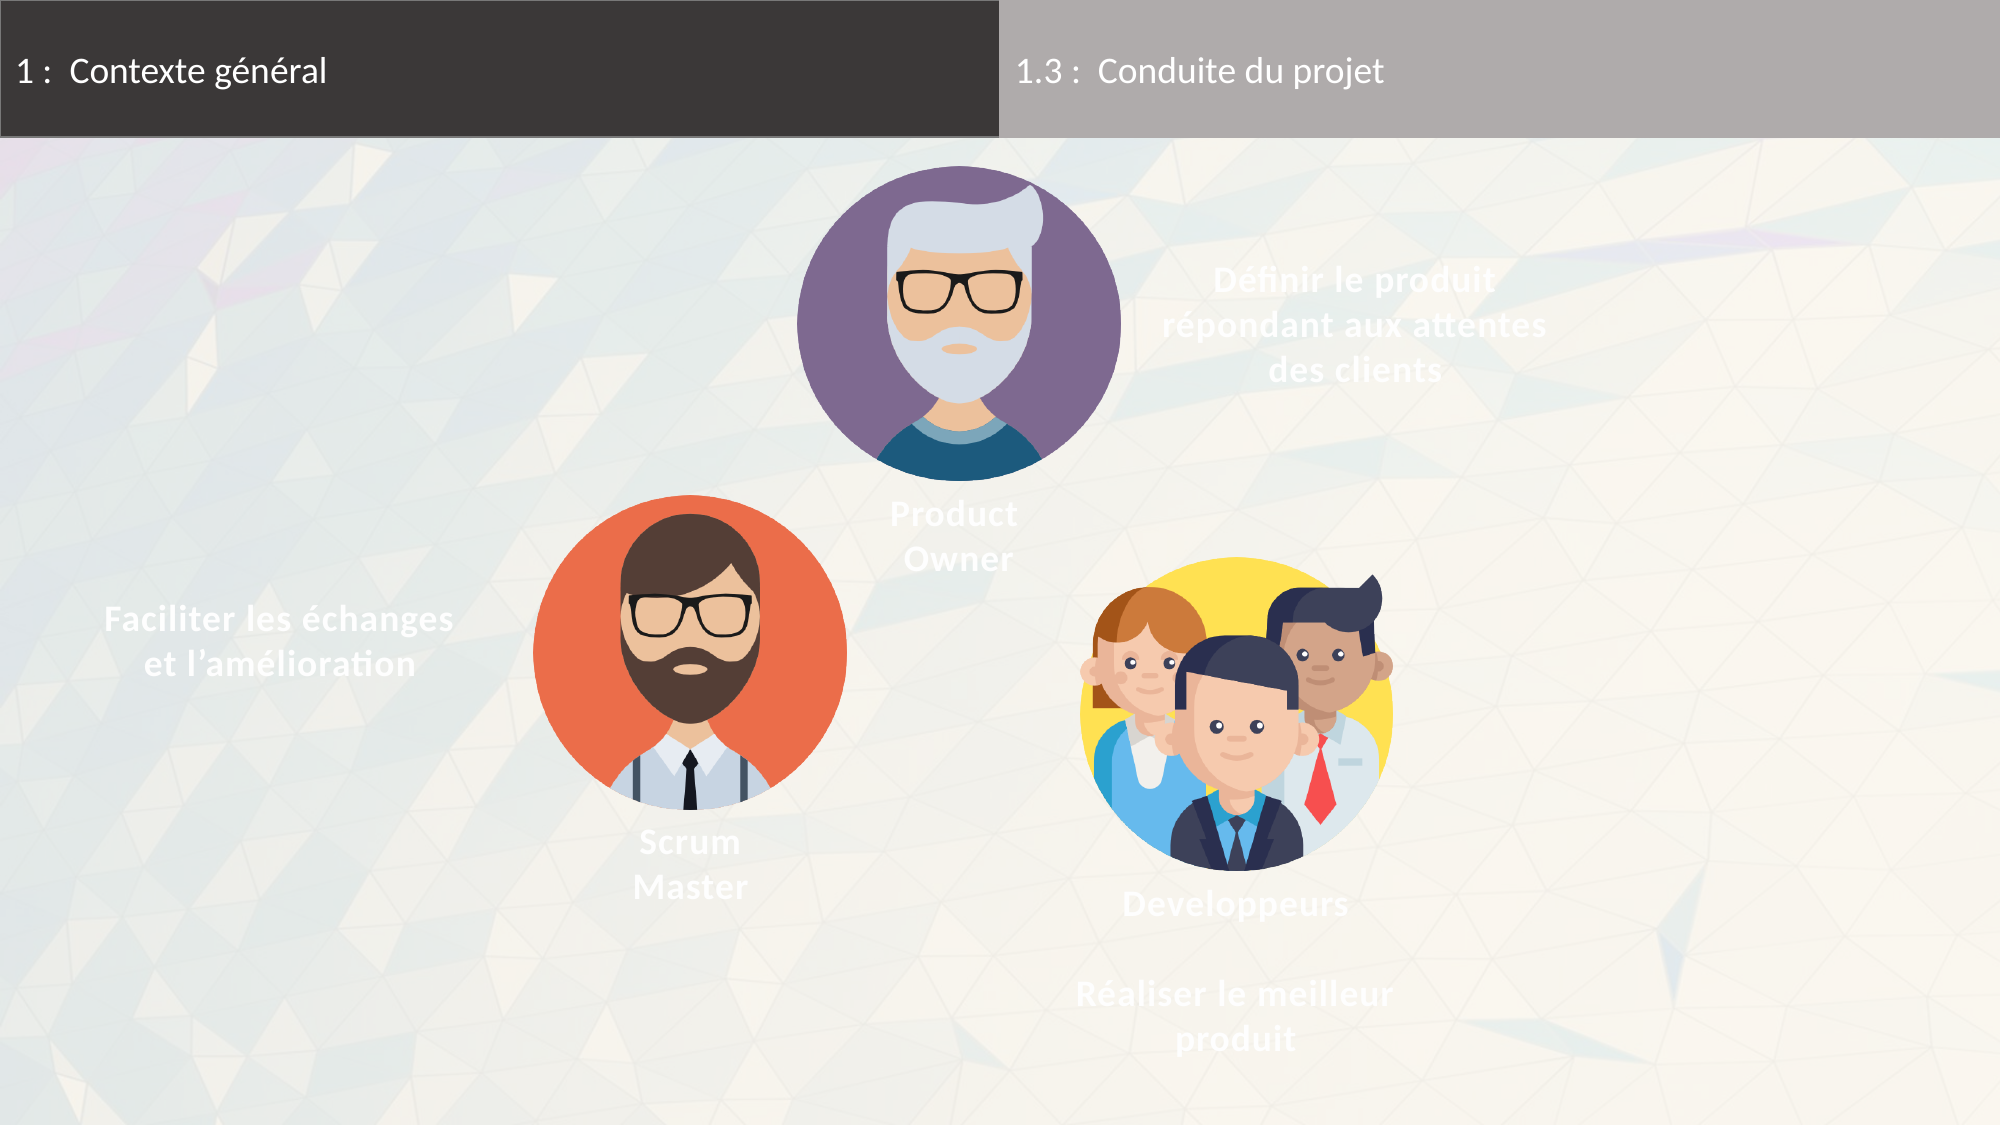

1 : Contexte général
1.3 : Conduite du projet
Définir le produit répondant aux attentes des clients
Product
Owner
Faciliter les échanges et l’amélioration
Scrum
Master
Developpeurs
Réaliser le meilleur produit